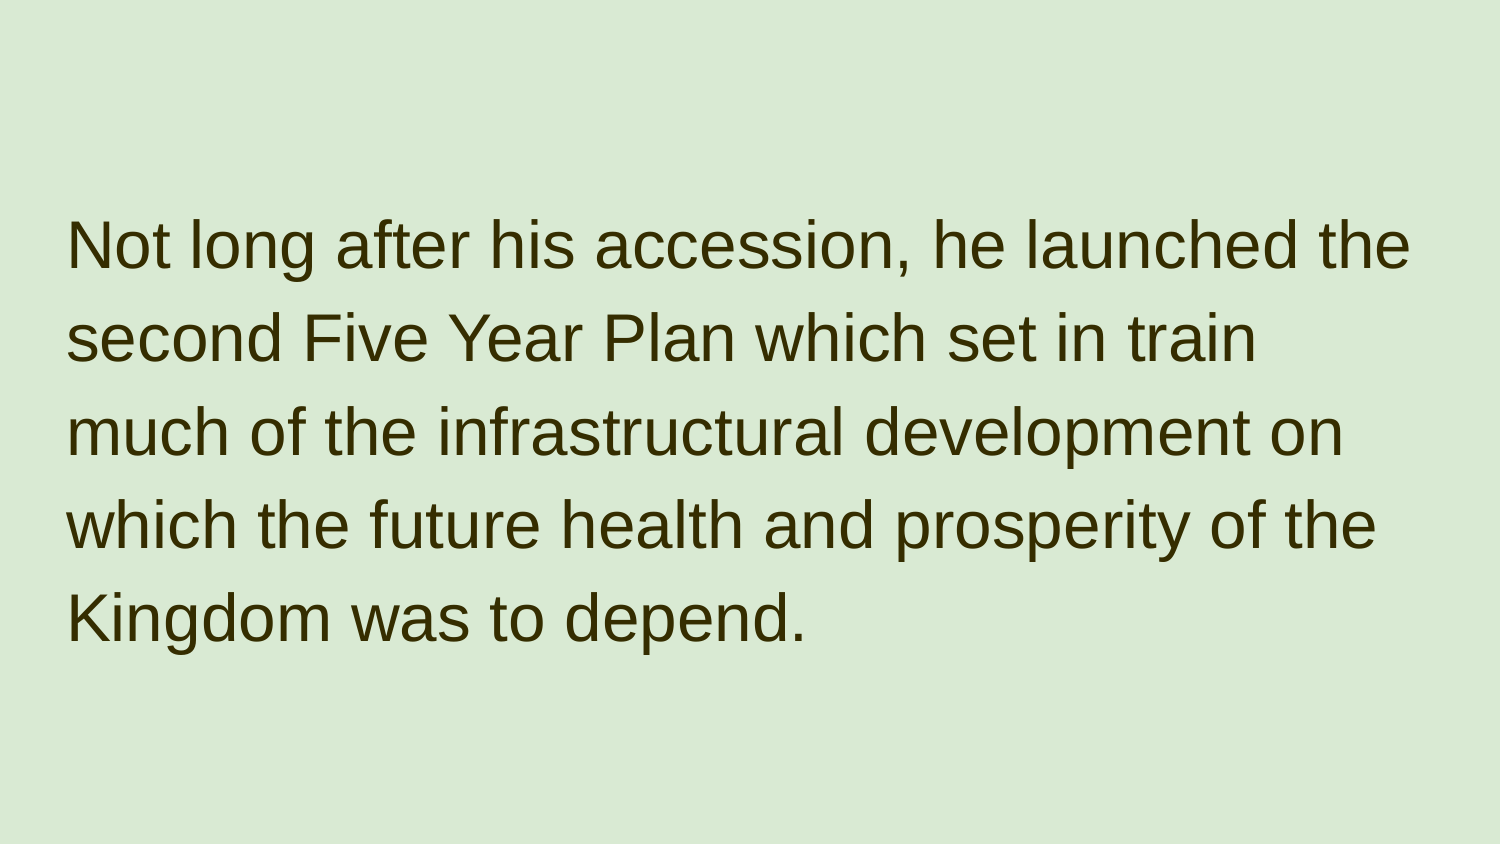

# Not long after his accession, he launched the second Five Year Plan which set in train much of the infrastructural development on which the future health and prosperity of the Kingdom was to depend.